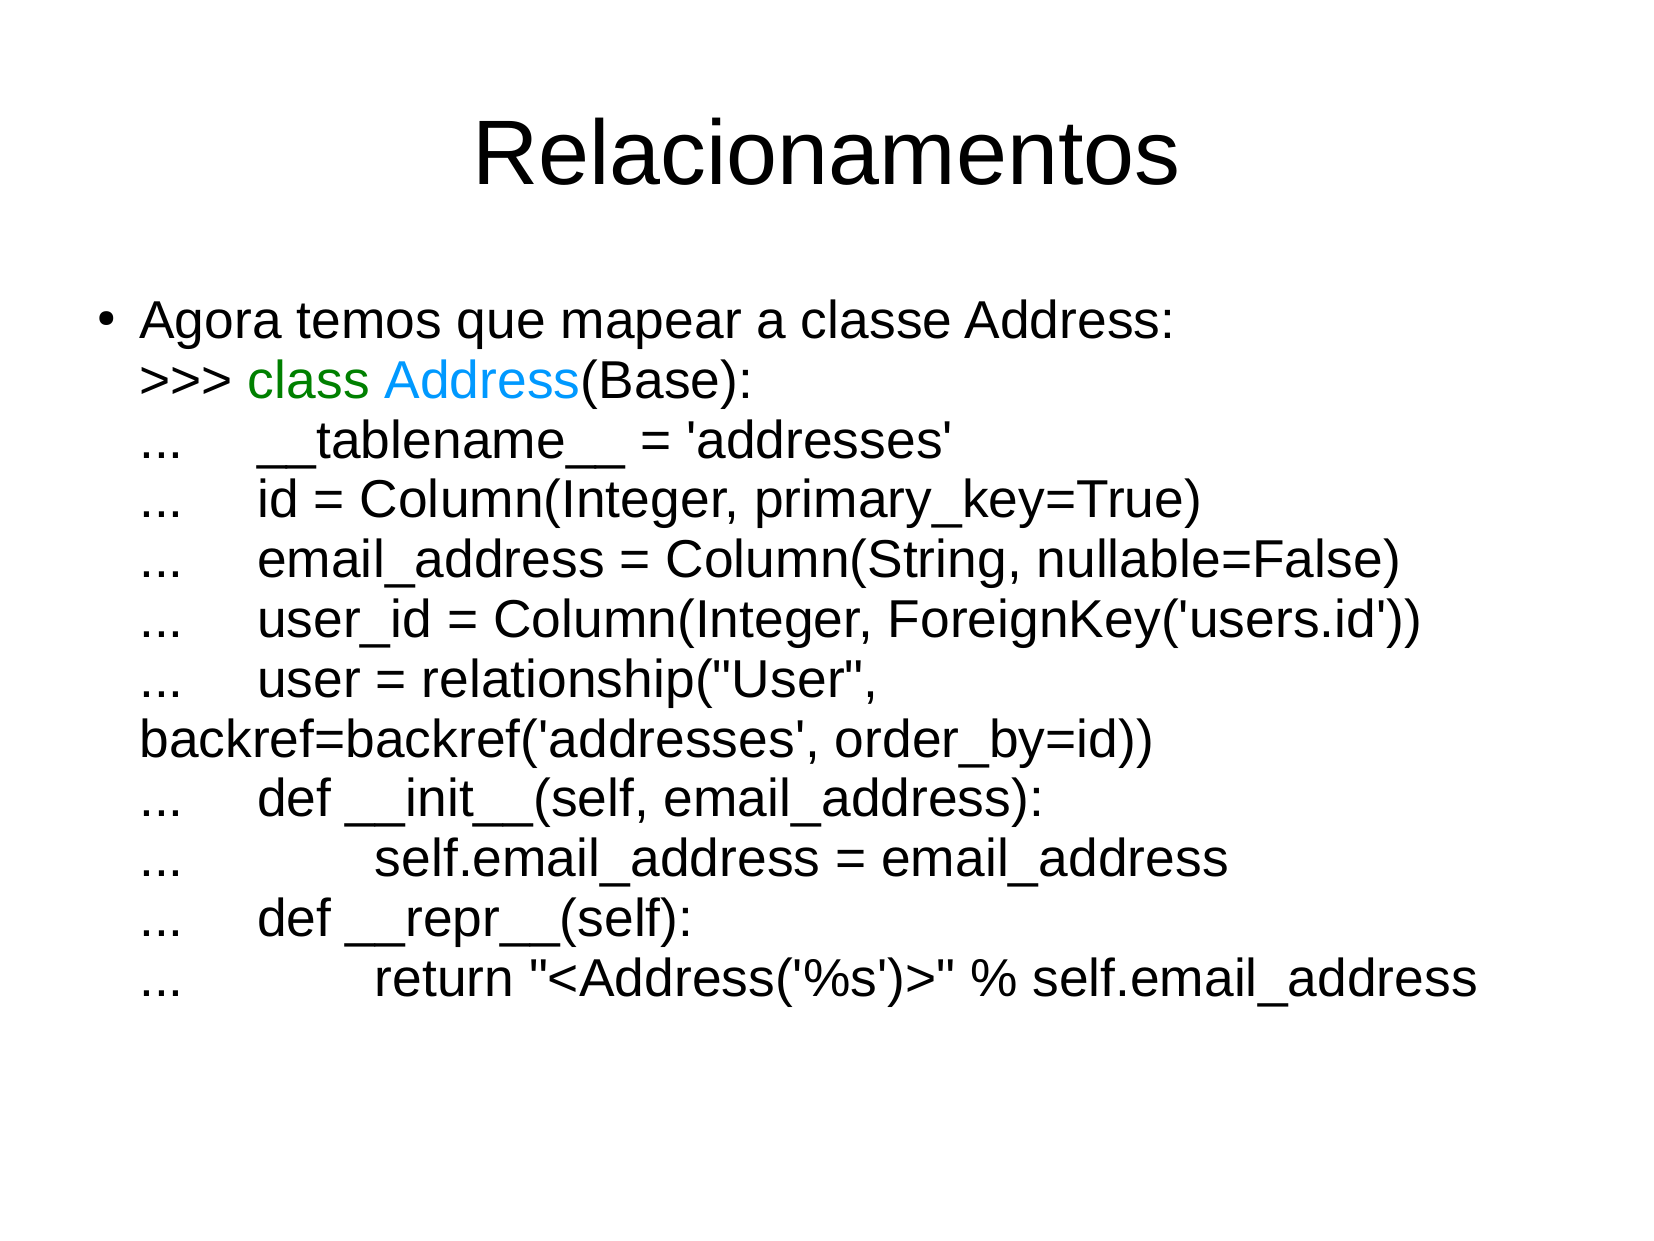

# Relacionamentos
Agora temos que mapear a classe Address:
>>> class Address(Base):
... __tablename__ = 'addresses'
... id = Column(Integer, primary_key=True)
... email_address = Column(String, nullable=False)
... user_id = Column(Integer, ForeignKey('users.id'))
... user = relationship("User", backref=backref('addresses', order_by=id))
... def __init__(self, email_address):
... self.email_address = email_address
... def __repr__(self):
... return "<Address('%s')>" % self.email_address